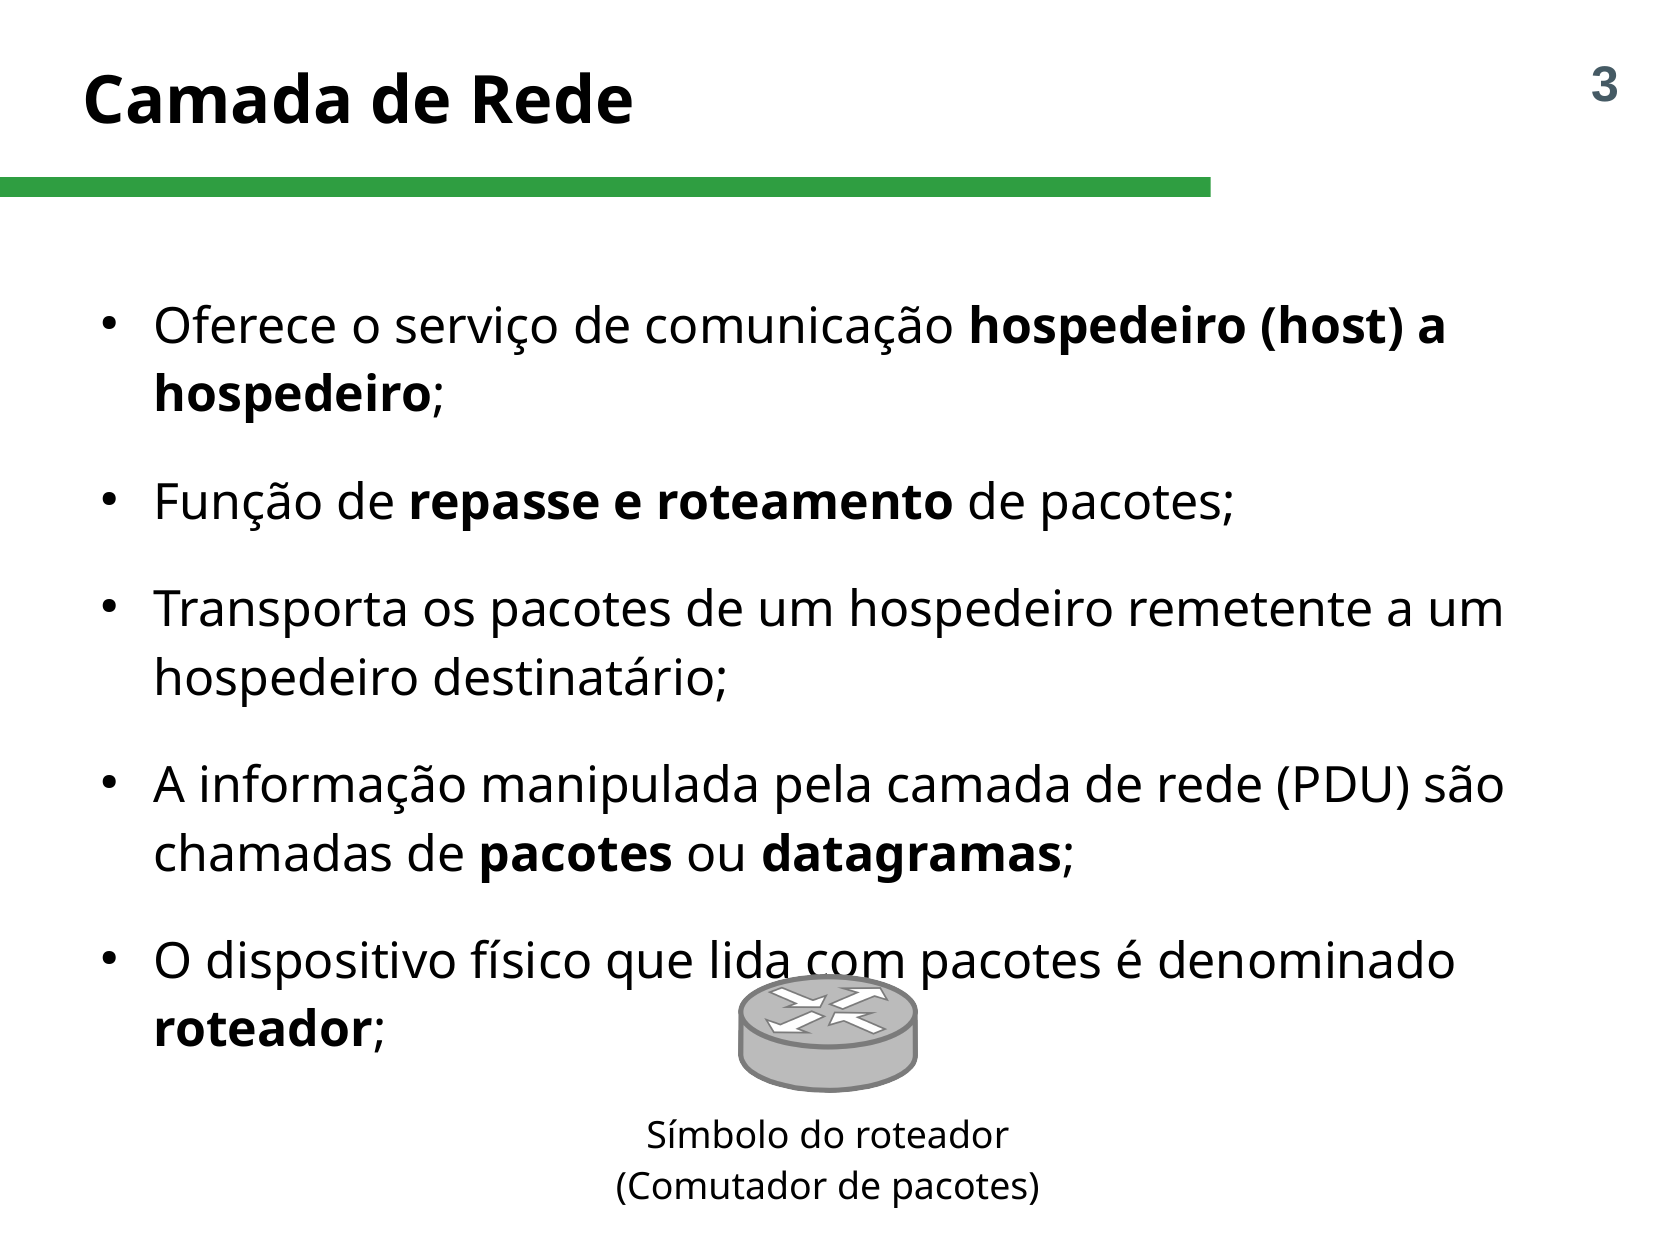

# Camada de Rede
Oferece o serviço de comunicação hospedeiro (host) a hospedeiro;
Função de repasse e roteamento de pacotes;
Transporta os pacotes de um hospedeiro remetente a um hospedeiro destinatário;
A informação manipulada pela camada de rede (PDU) são chamadas de pacotes ou datagramas;
O dispositivo físico que lida com pacotes é denominado roteador;
Símbolo do roteador
(Comutador de pacotes)